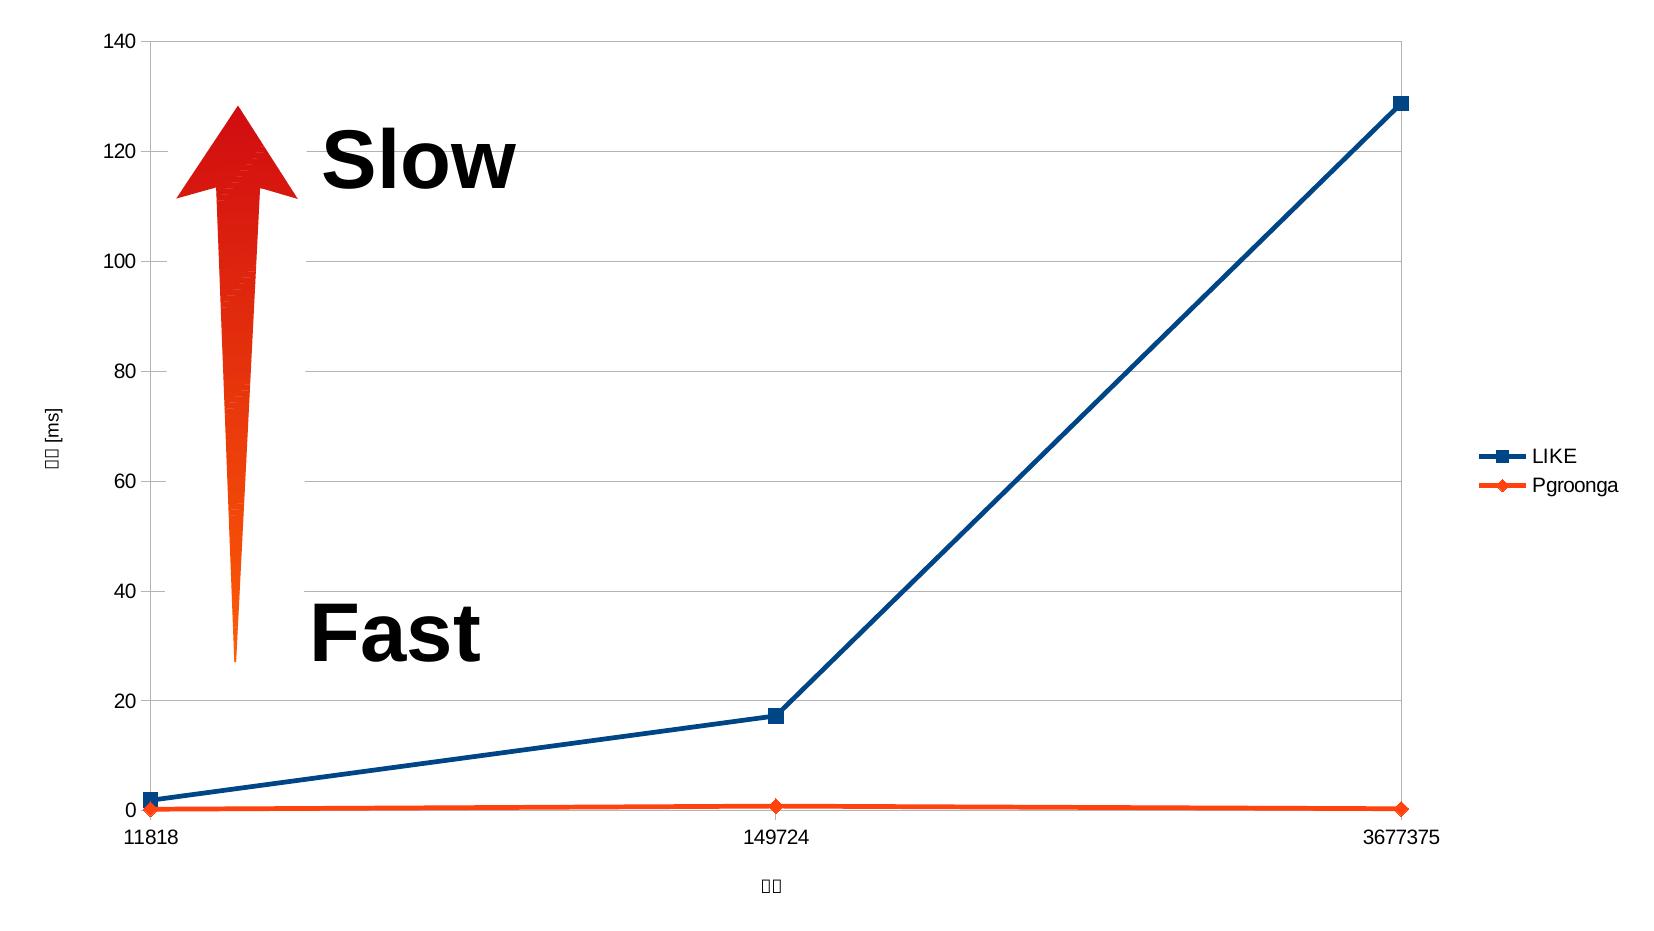

### Chart
| Category | LIKE | Pgroonga |
|---|---|---|
| 11818 | 1.916 | 0.29 |
| 149724 | 17.277 | 0.85 |
| 3677375 | 128.776 | 0.371 |Slow
Fast